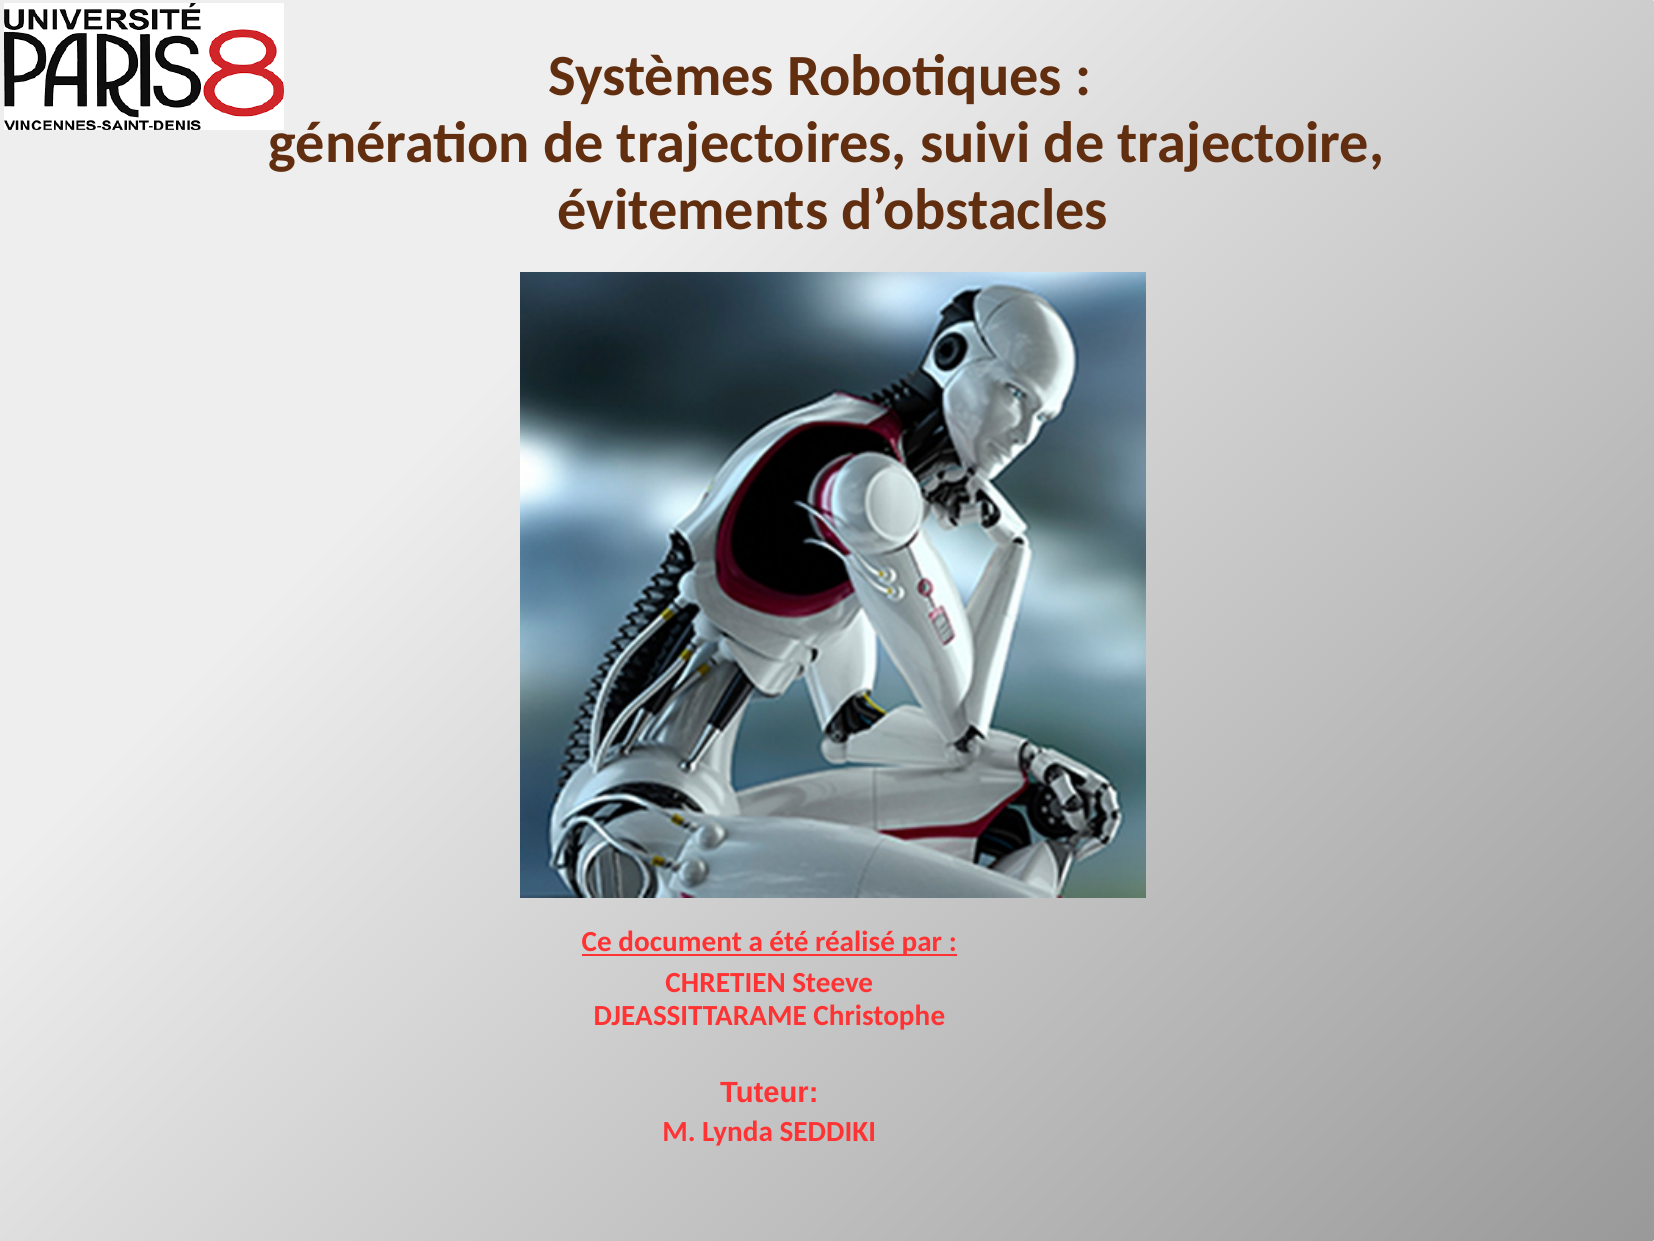

Systèmes Robotiques :
génération de trajectoires, suivi de trajectoire,
 évitements d’obstacles
Ce document a été réalisé par :
CHRETIEN Steeve
DJEASSITTARAME Christophe
Tuteur:
M. Lynda SEDDIKI